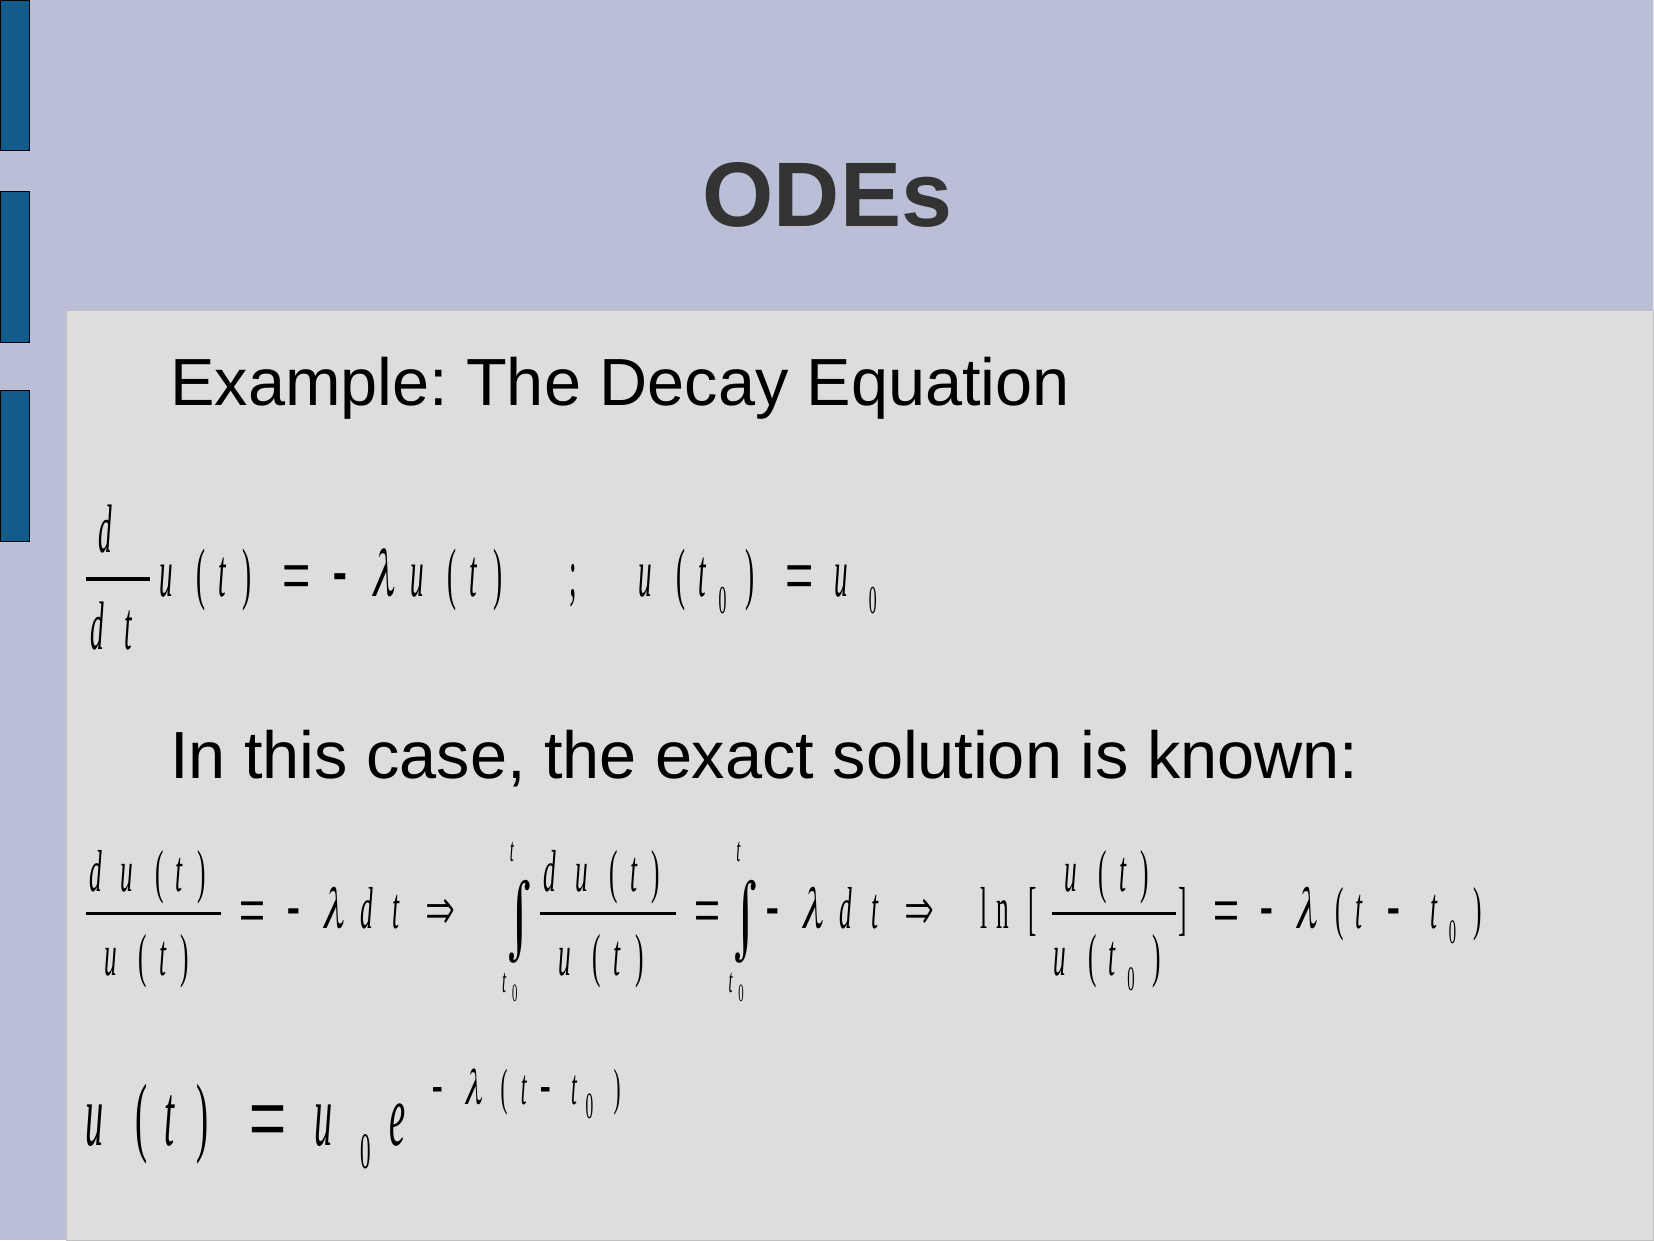

# ODEs
Example: The Decay Equation
In this case, the exact solution is known: